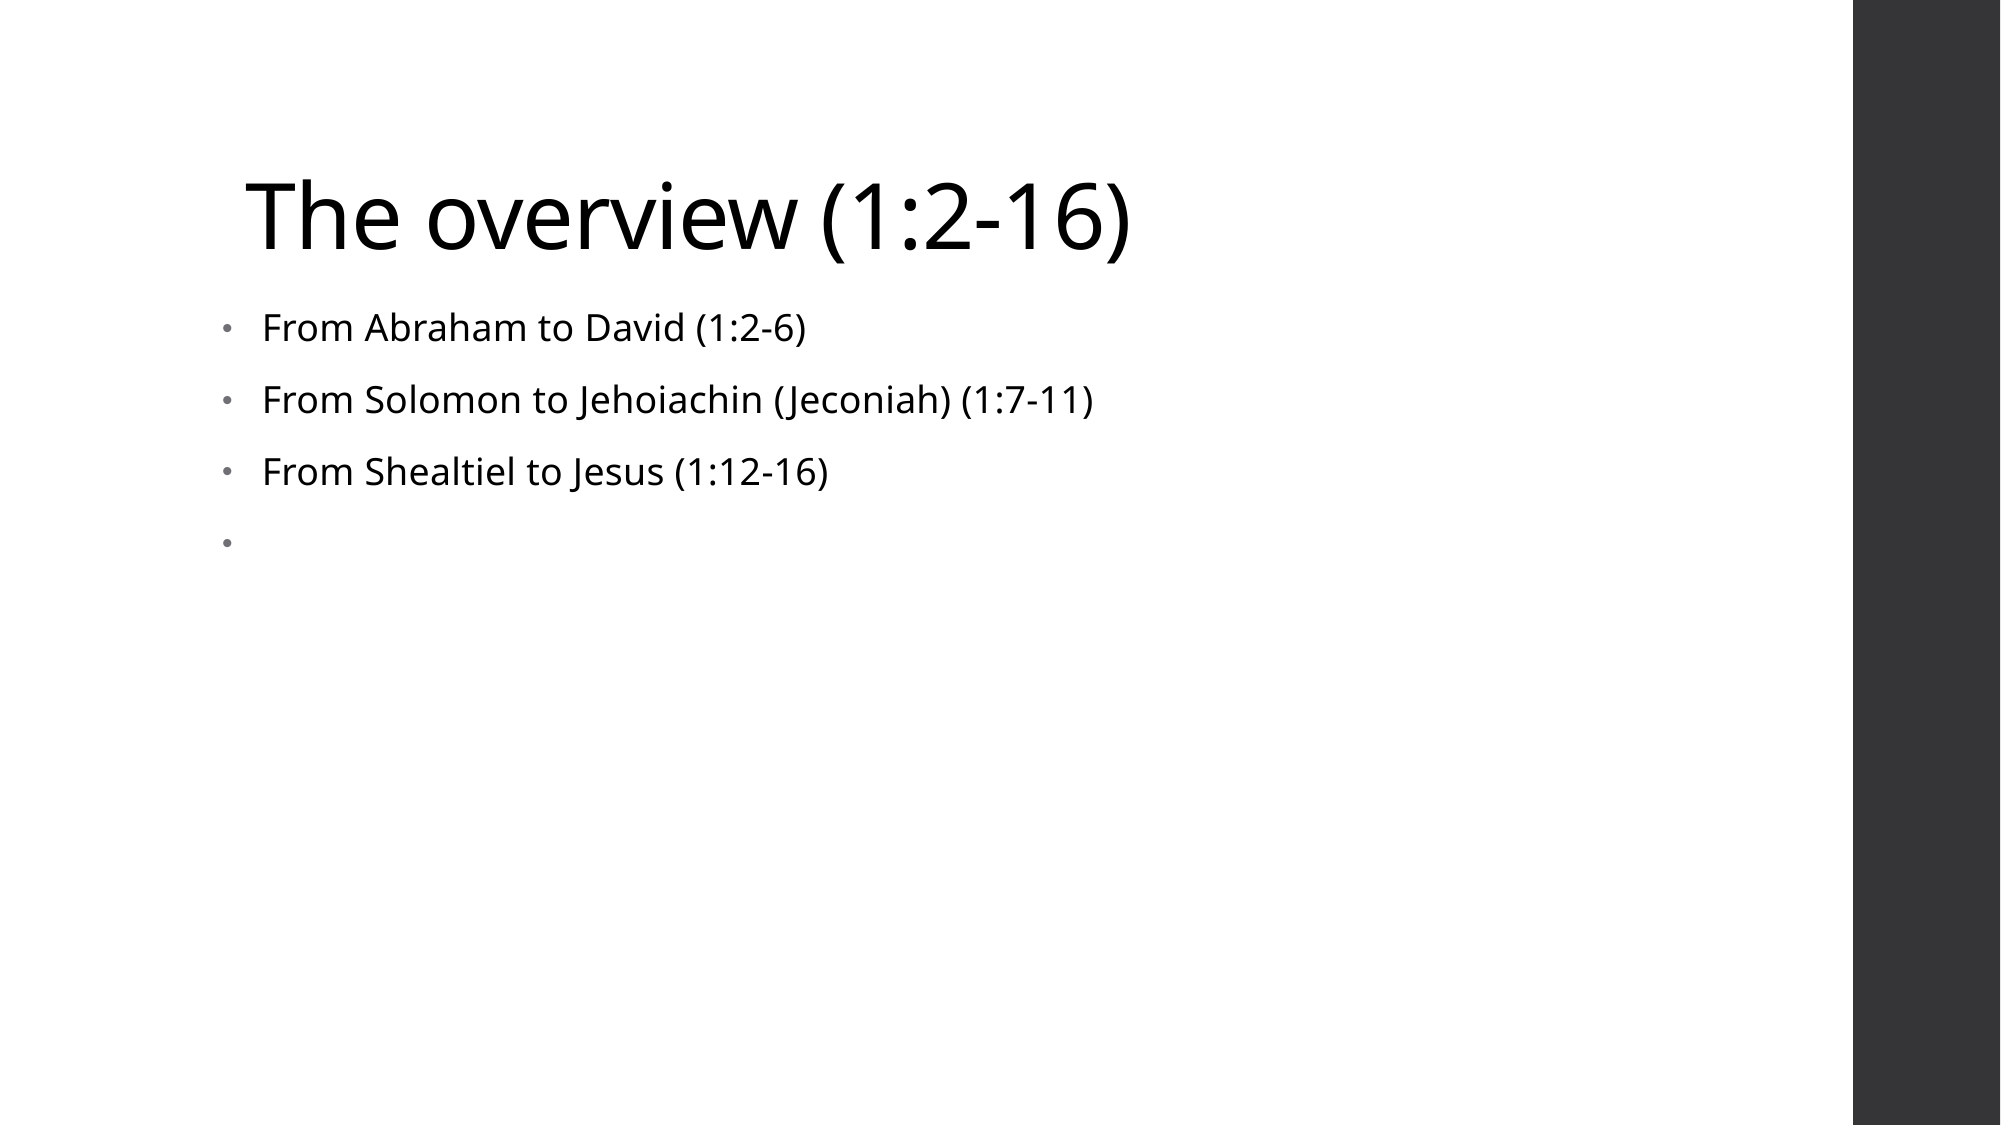

# The overview (1:2-16)
 From Abraham to David (1:2-6)
 From Solomon to Jehoiachin (Jeconiah) (1:7-11)
 From Shealtiel to Jesus (1:12-16)